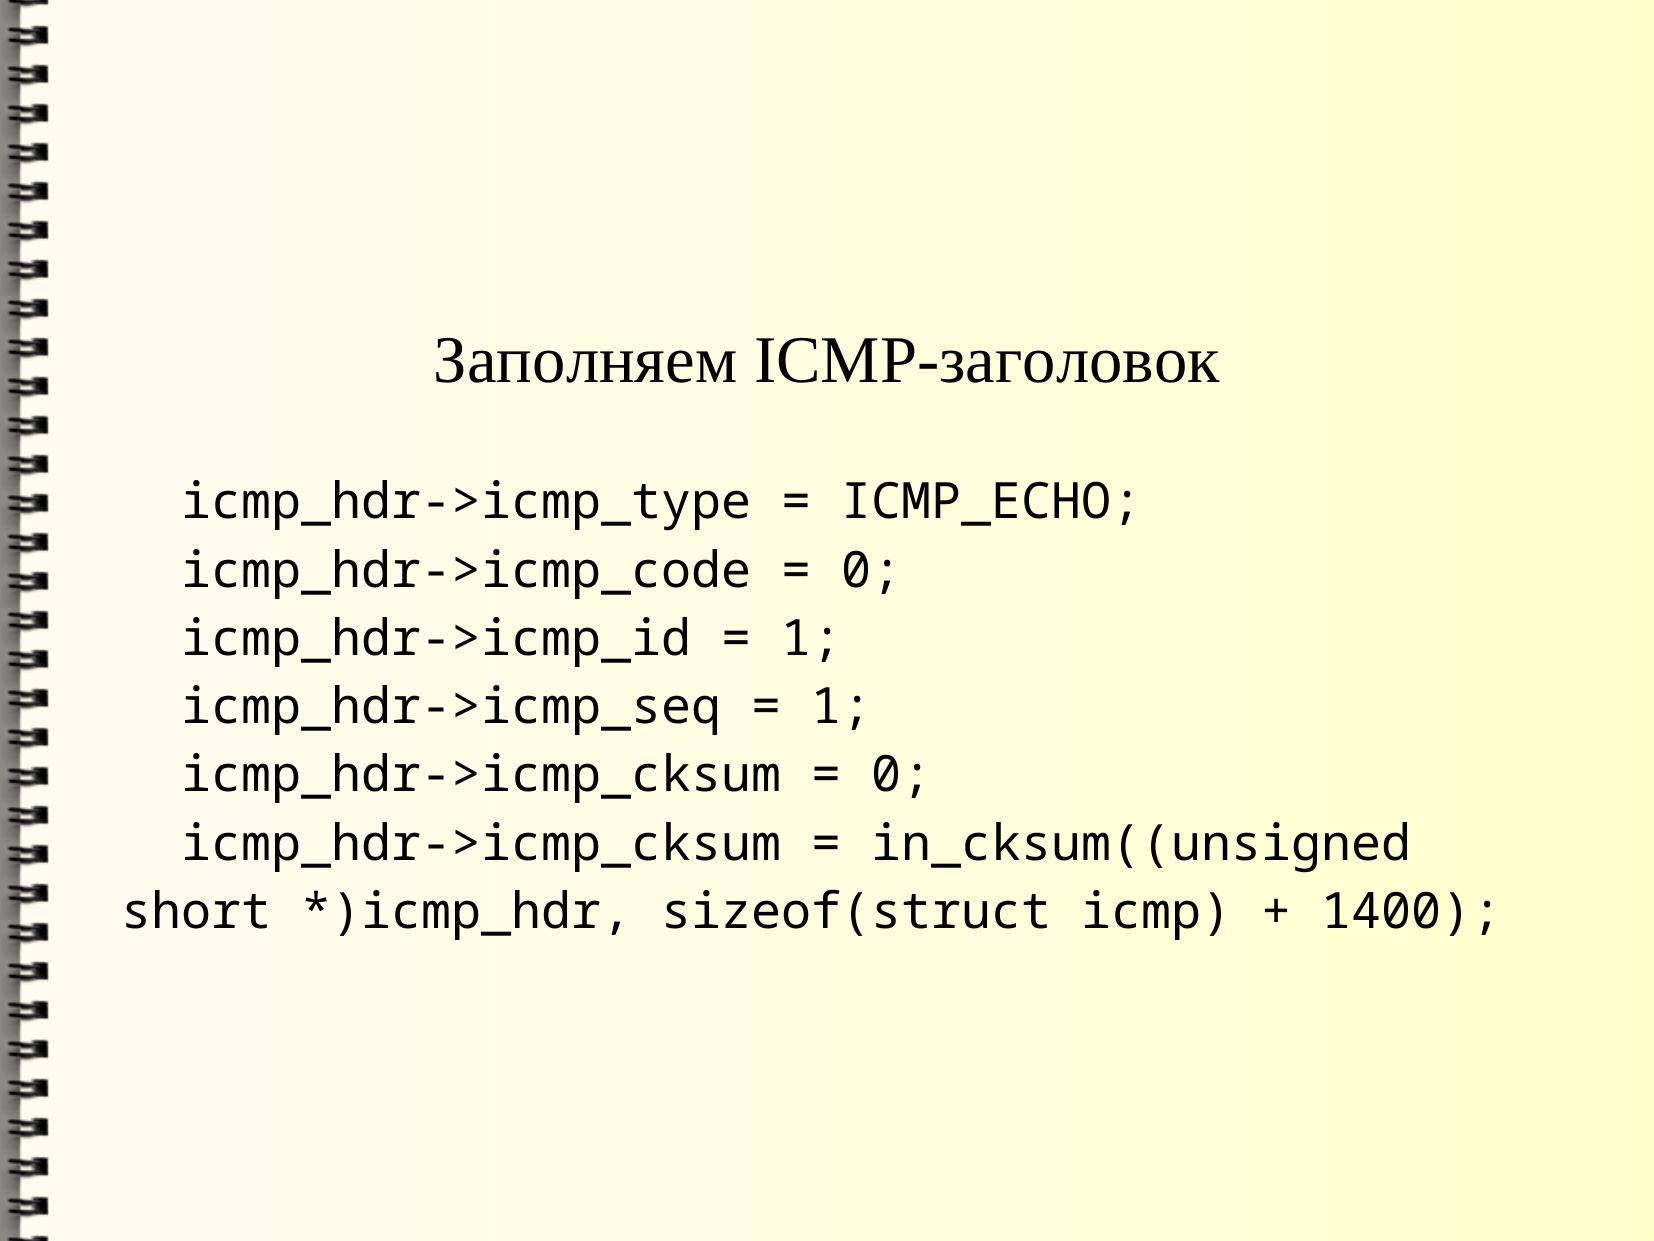

# Заполняем ICMP-заголовок
 icmp_hdr->icmp_type = ICMP_ECHO;
 icmp_hdr->icmp_code = 0;
 icmp_hdr->icmp_id = 1;
 icmp_hdr->icmp_seq = 1;
 icmp_hdr->icmp_cksum = 0;
 icmp_hdr->icmp_cksum = in_cksum((unsigned short *)icmp_hdr, sizeof(struct icmp) + 1400);